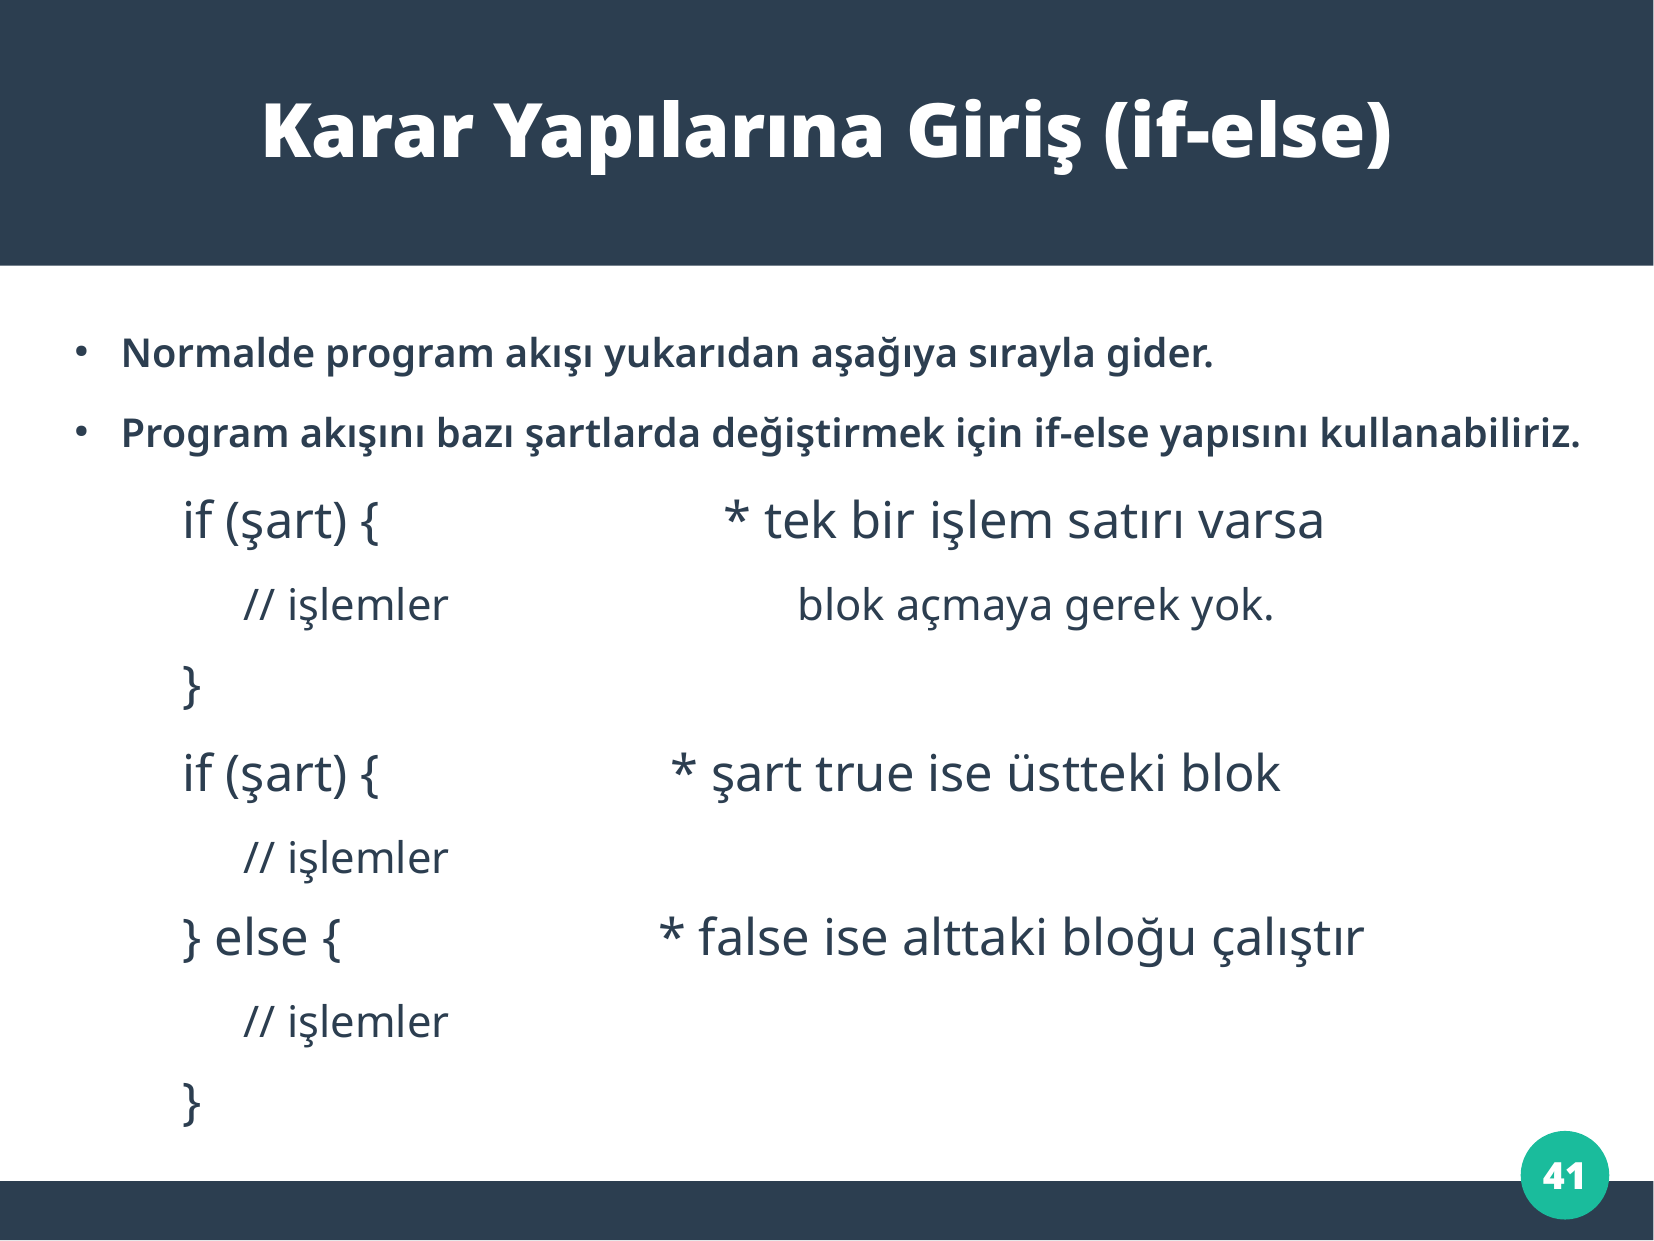

# Karar Yapılarına Giriş (if-else)
Normalde program akışı yukarıdan aşağıya sırayla gider.
Program akışını bazı şartlarda değiştirmek için if-else yapısını kullanabiliriz.
if (şart) { * tek bir işlem satırı varsa
// işlemler blok açmaya gerek yok.
}
if (şart) { * şart true ise üstteki blok
// işlemler
} else { * false ise alttaki bloğu çalıştır
// işlemler
}
41